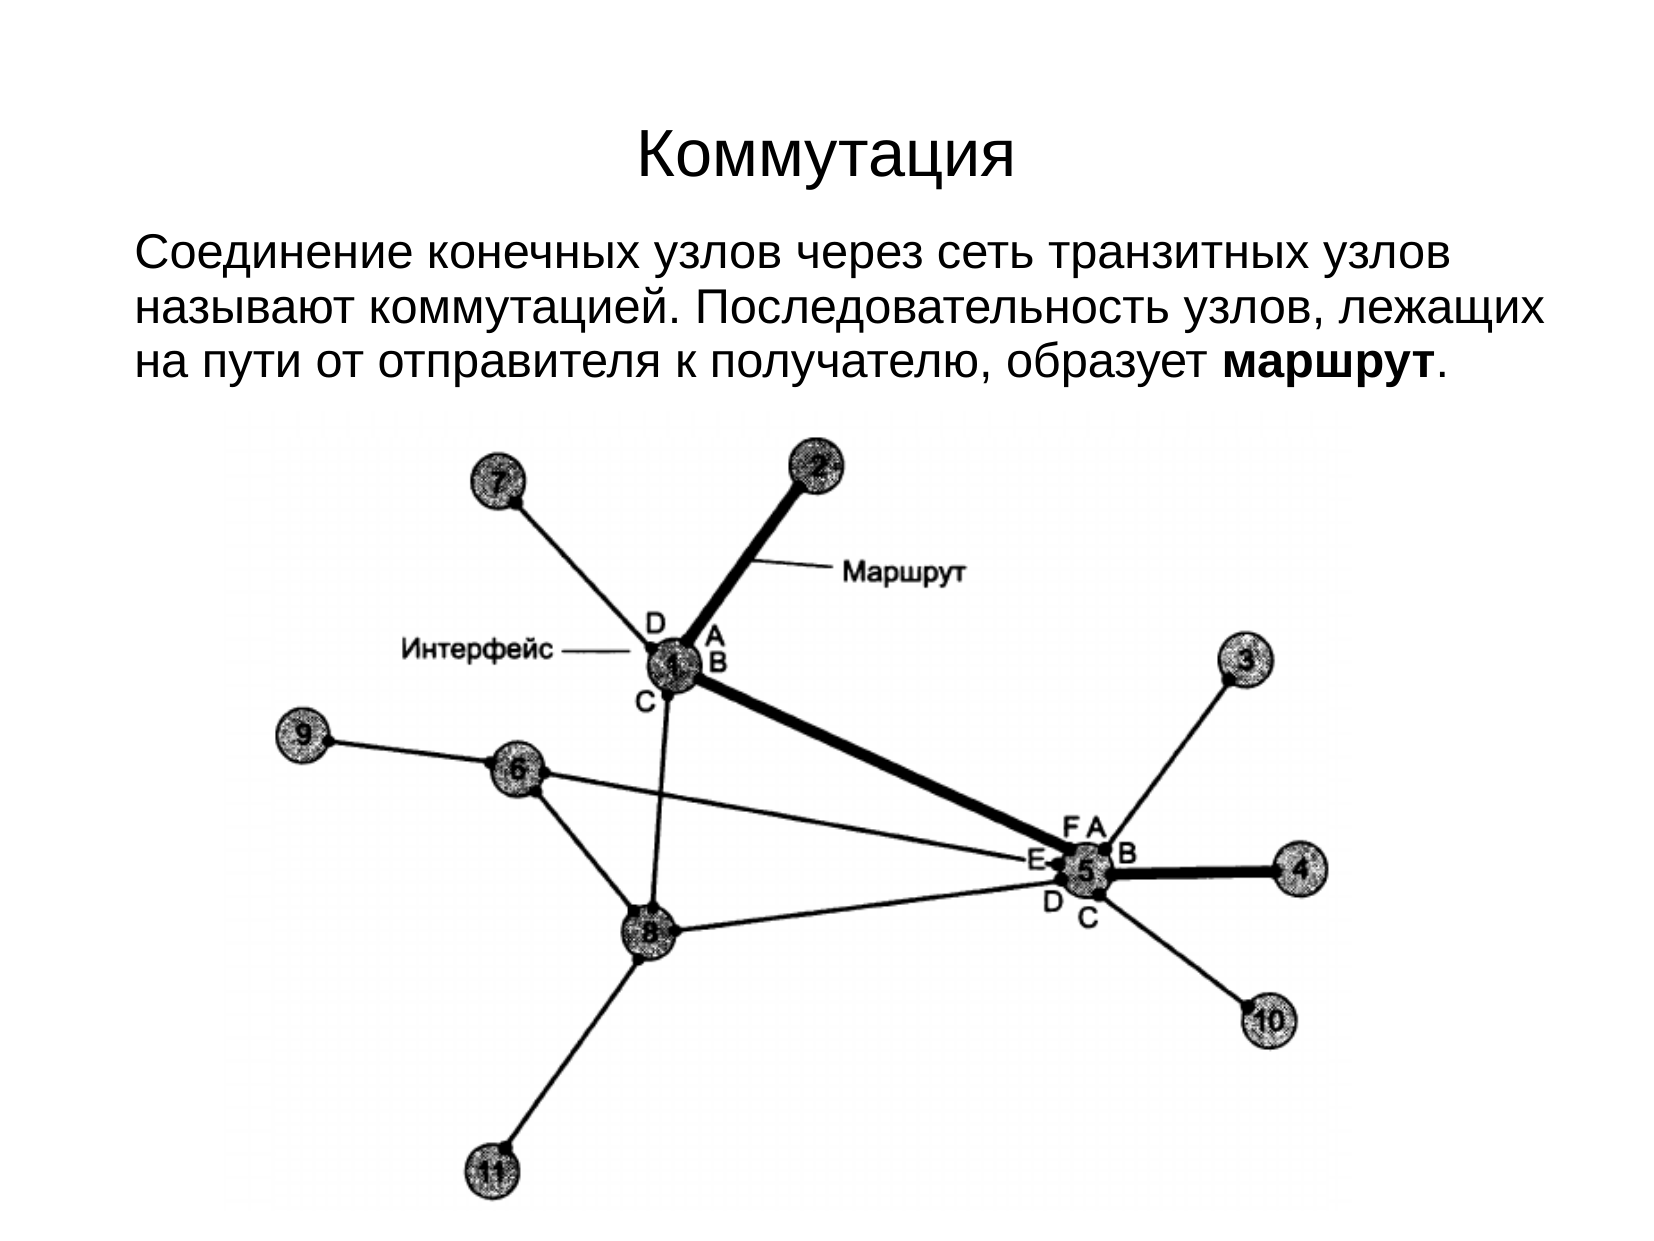

# Коммутация
Соединение конечных узлов через сеть транзитных узлов называют коммутацией. Последова­тельность узлов, лежащих на пути от отправителя к получателю, образует маршрут.